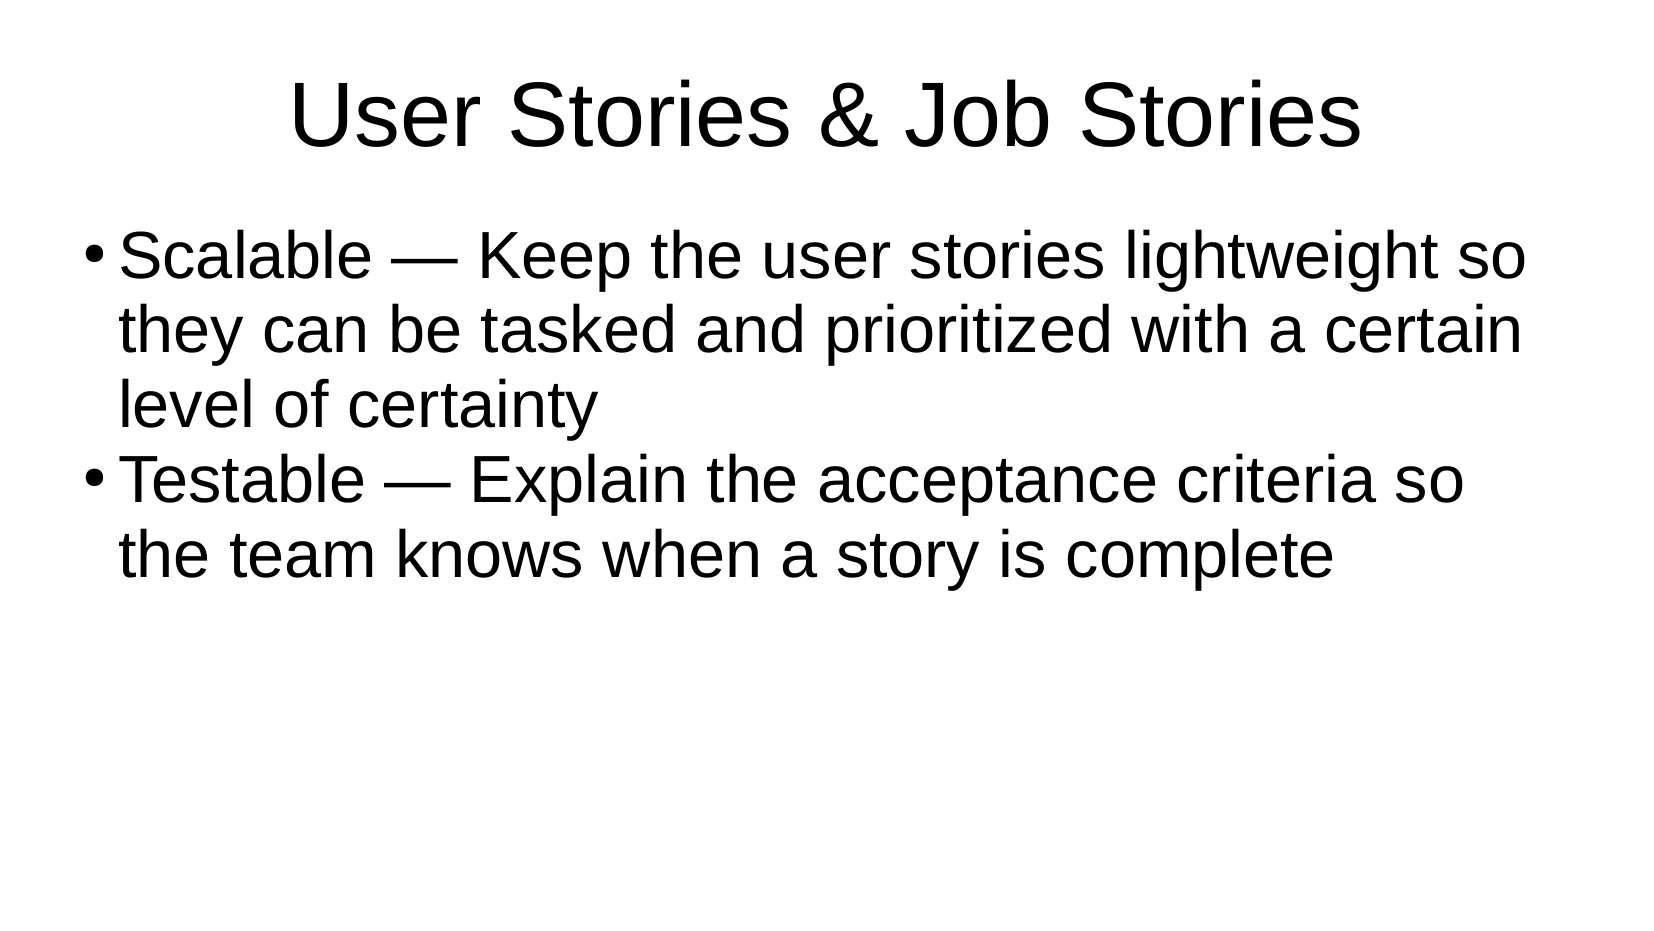

# User Stories & Job Stories
Scalable — Keep the user stories lightweight so they can be tasked and prioritized with a certain level of certainty
Testable — Explain the acceptance criteria so the team knows when a story is complete